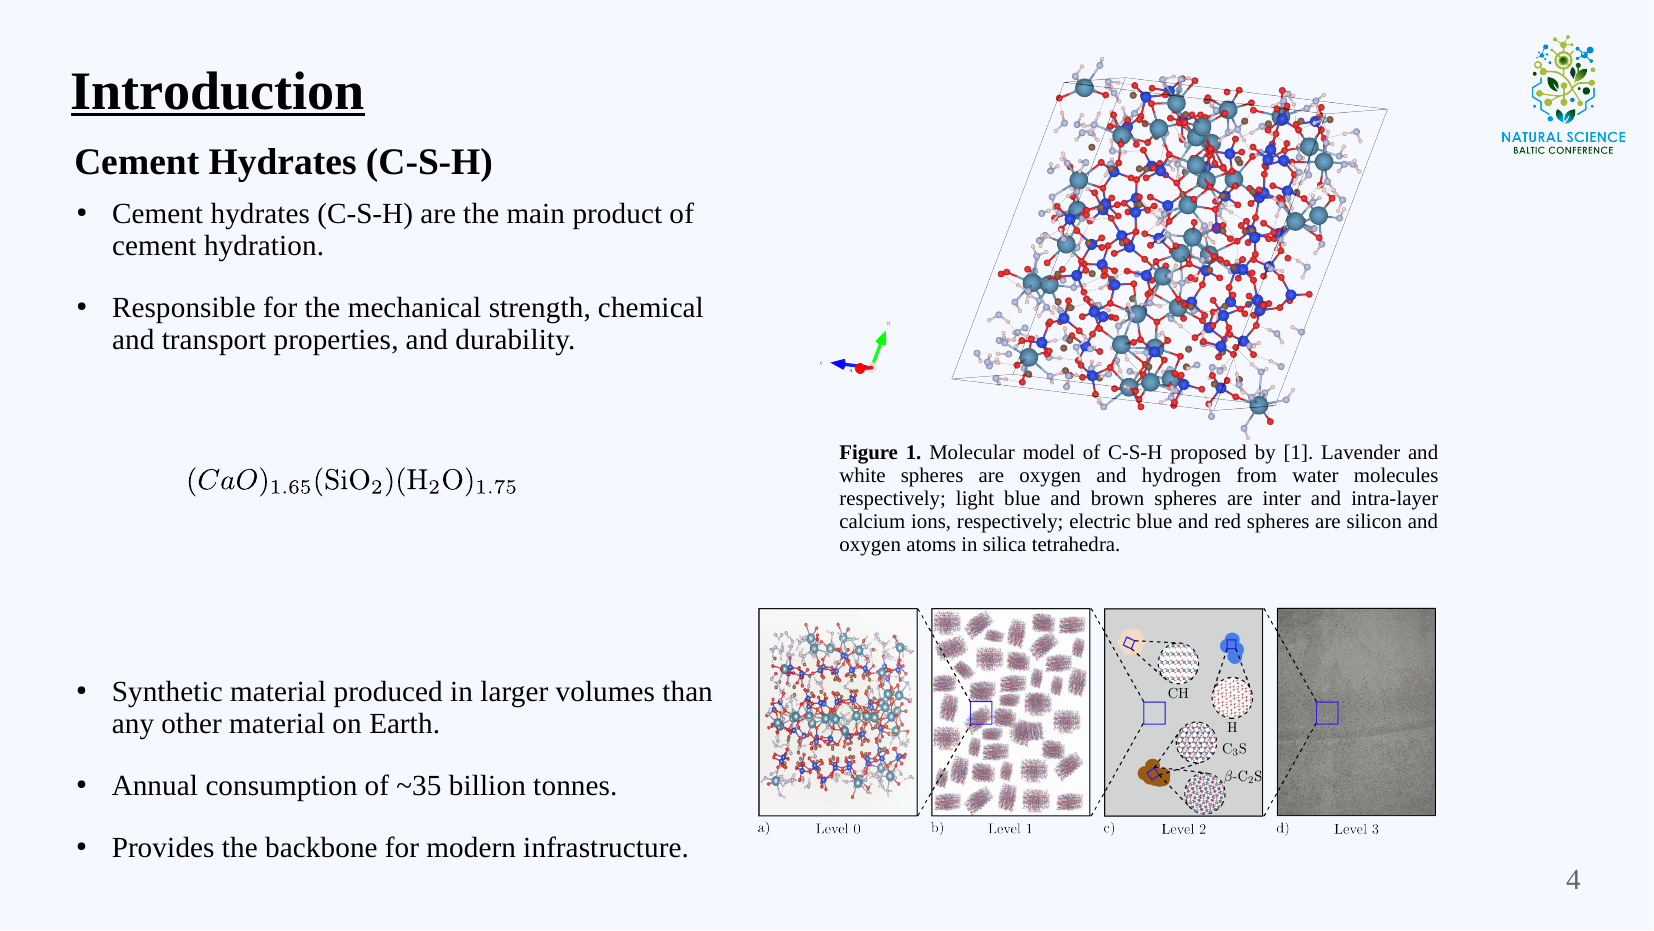

# Introduction
Cement Hydrates (C-S-H)
Cement hydrates (C-S-H) are the main product of cement hydration.
Responsible for the mechanical strength, chemical and transport properties, and durability.
Figure 1. Molecular model of C-S-H proposed by [1]. Lavender and white spheres are oxygen and hydrogen from water molecules respectively; light blue and brown spheres are inter and intra-layer calcium ions, respectively; electric blue and red spheres are silicon and oxygen atoms in silica tetrahedra.
Synthetic material produced in larger volumes than any other material on Earth.
Annual consumption of ~35 billion tonnes.
Provides the backbone for modern infrastructure.